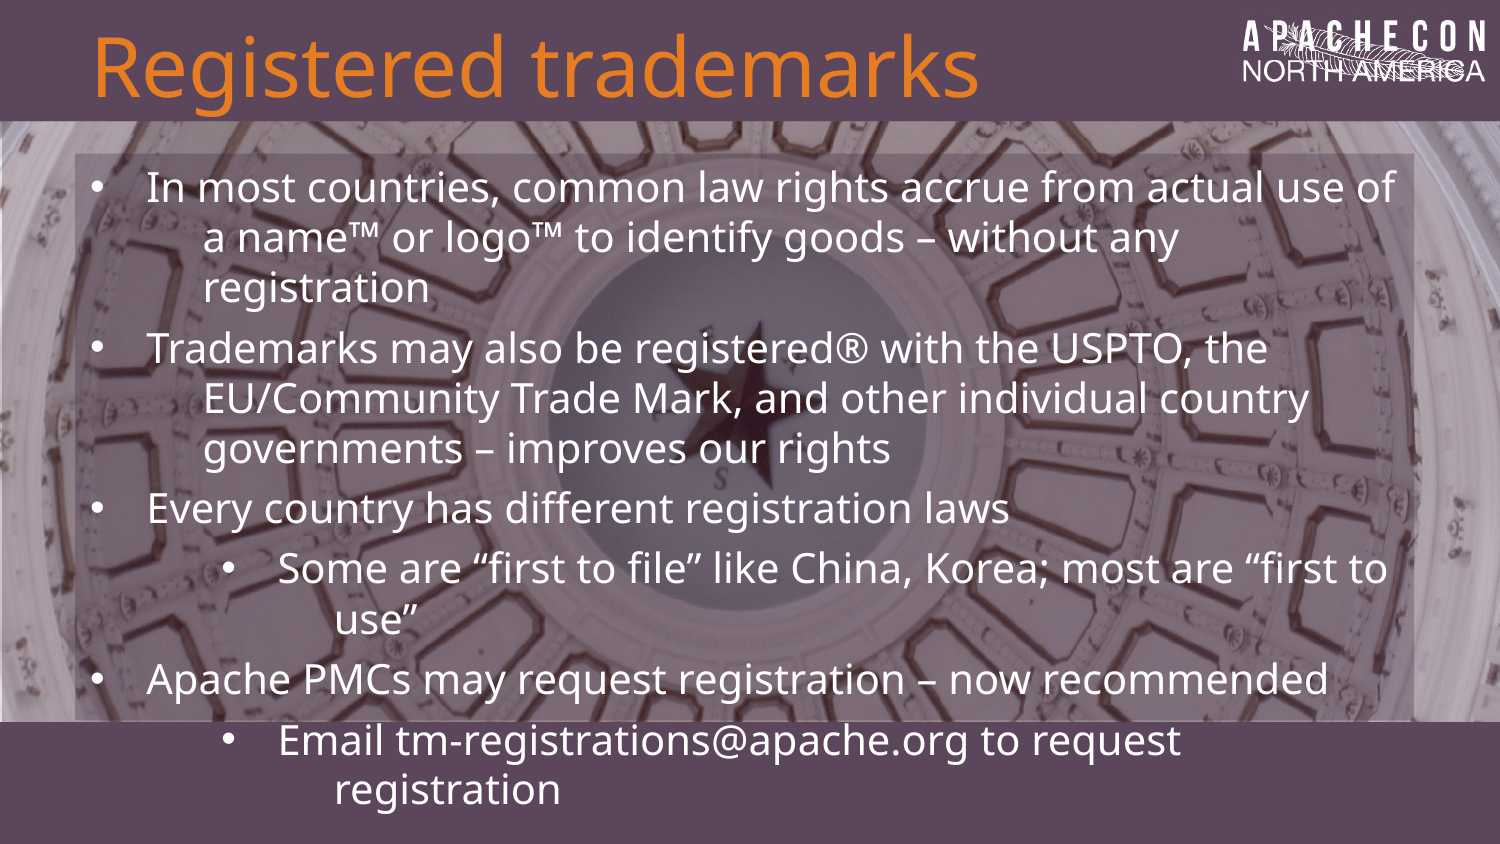

Registered trademarks
In most countries, common law rights accrue from actual use of a name™ or logo™ to identify goods – without any registration
Trademarks may also be registered® with the USPTO, the EU/Community Trade Mark, and other individual country governments – improves our rights
Every country has different registration laws
Some are “first to file” like China, Korea; most are “first to use”
Apache PMCs may request registration – now recommended
Email tm-registrations@apache.org to request registration